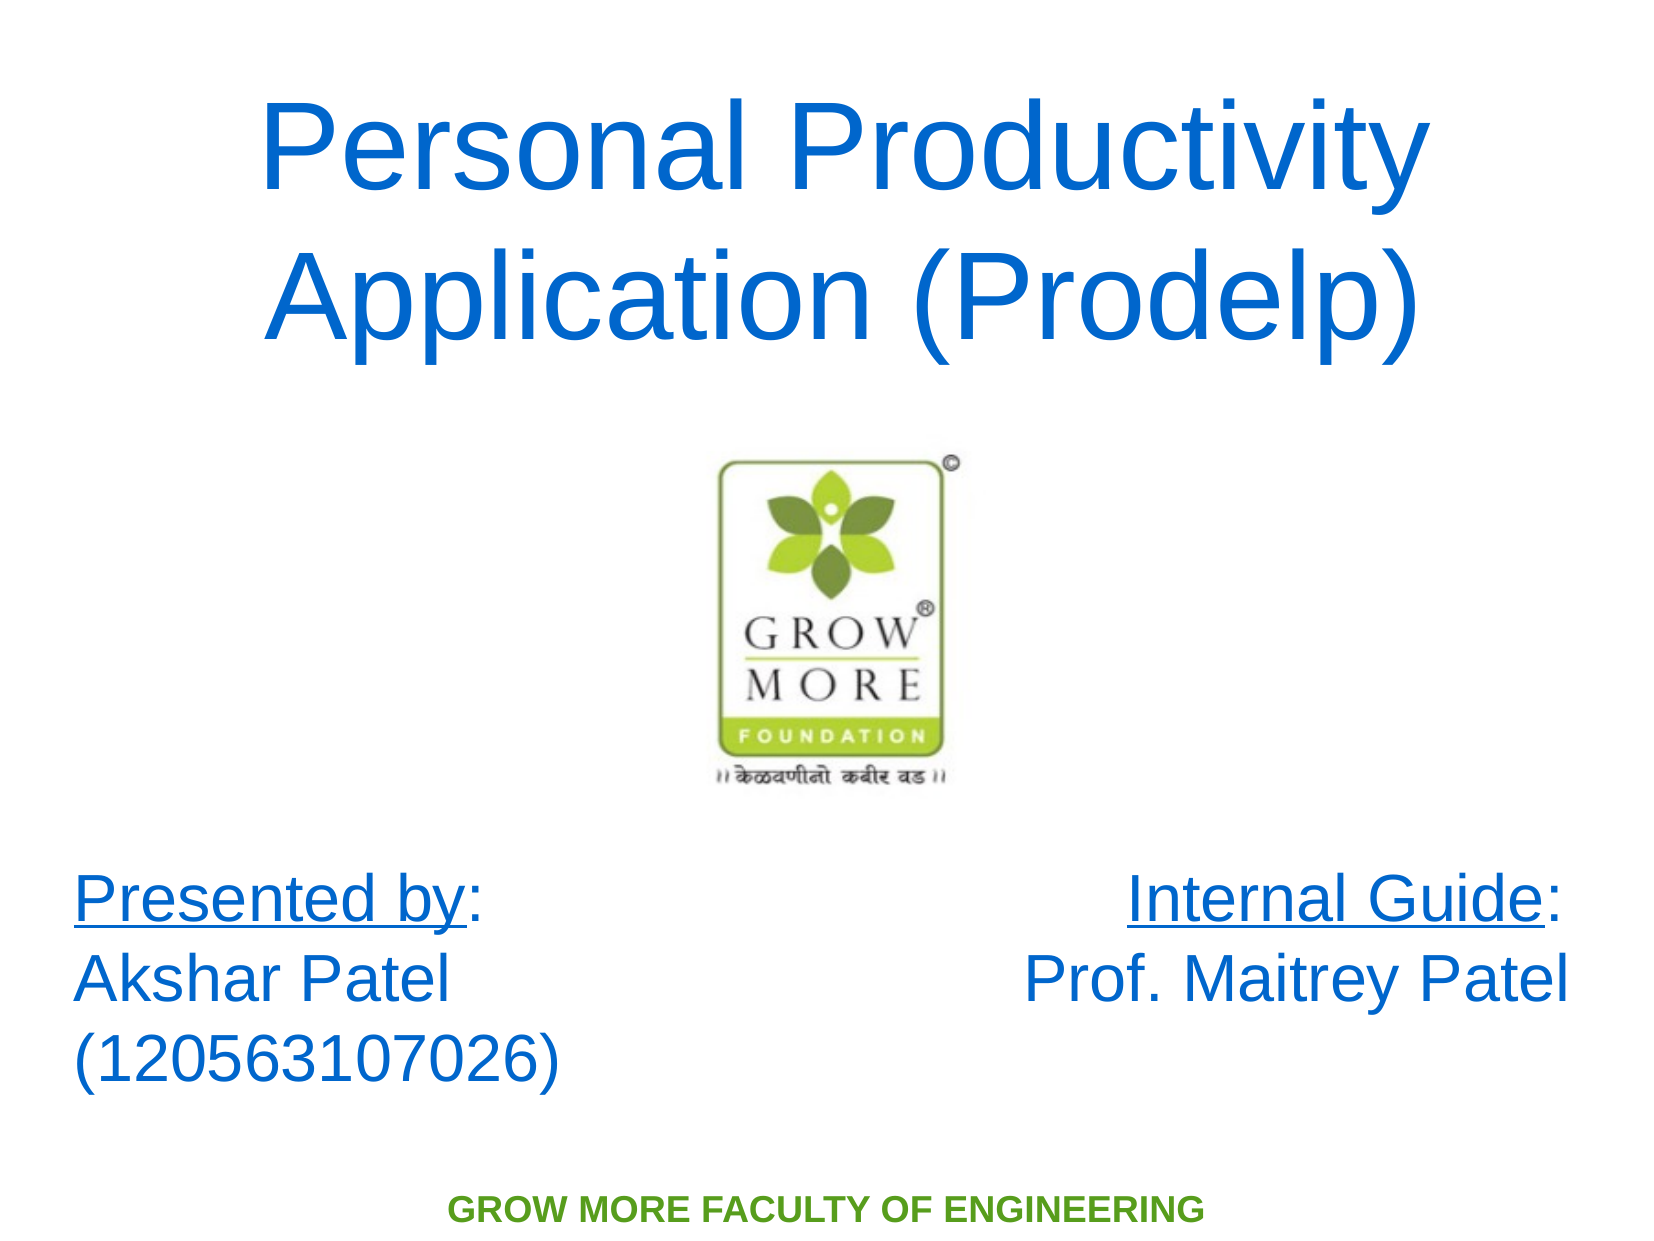

# Personal Productivity Application (Prodelp)
Presented by:				 Internal Guide:
Akshar Patel Prof. Maitrey Patel
(120563107026)